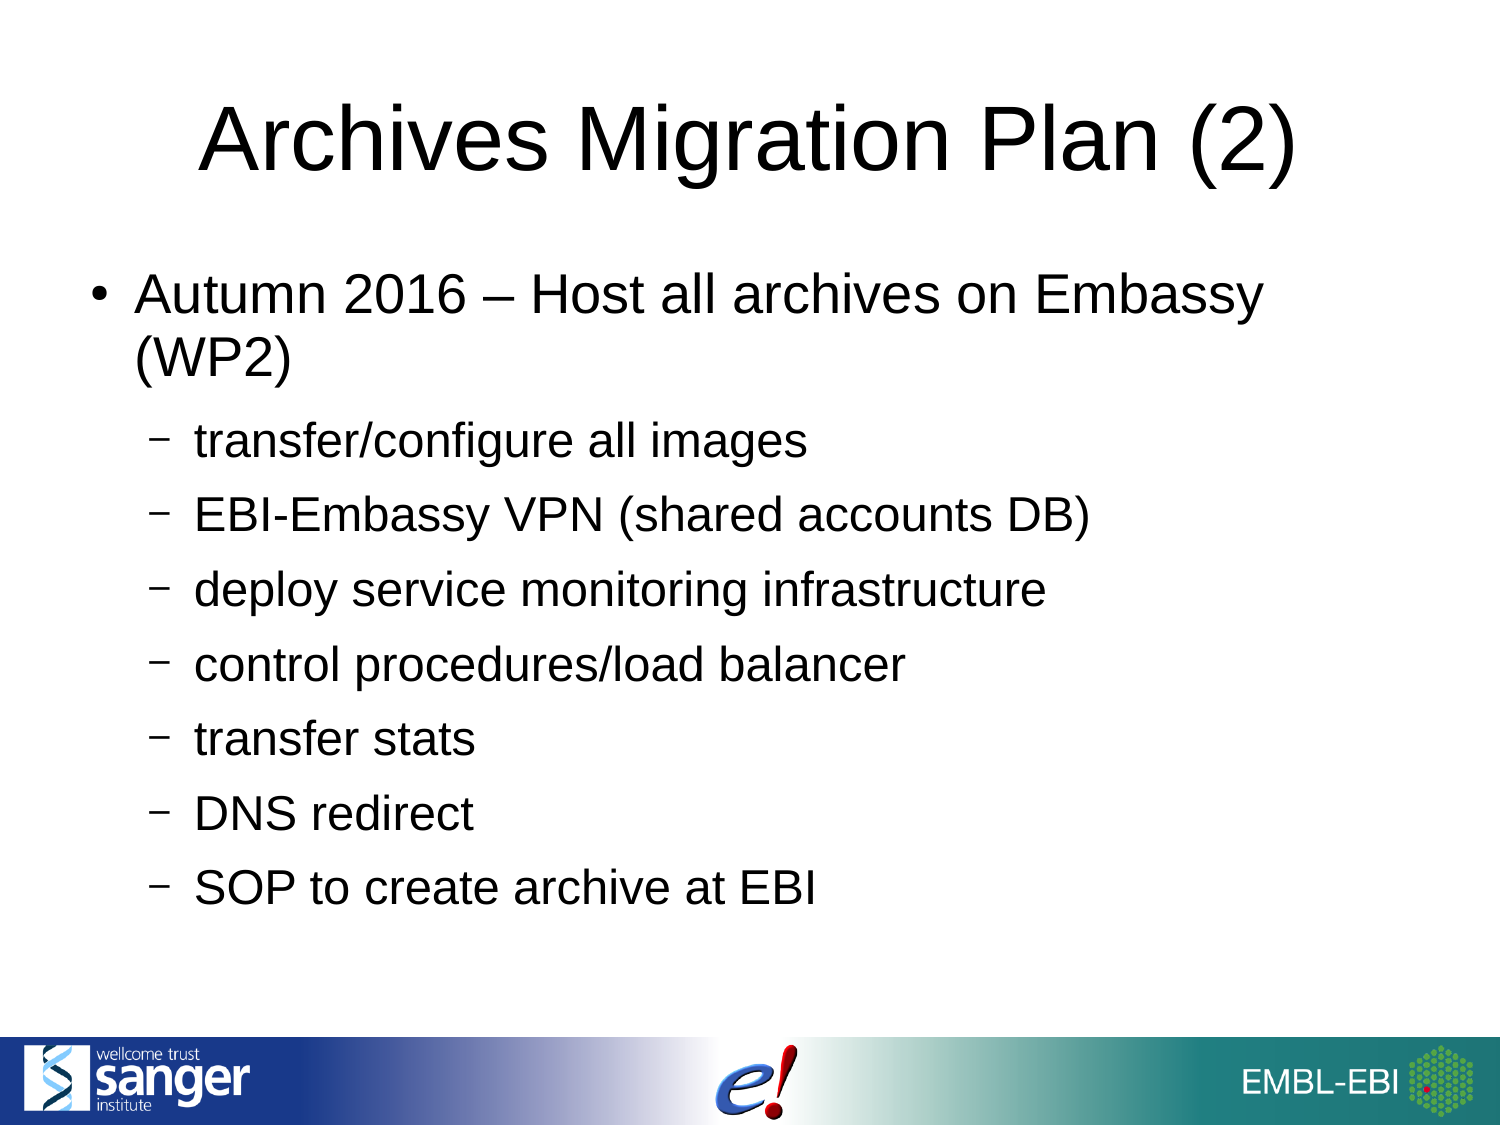

# Archives Migration Plan (2)
Autumn 2016 – Host all archives on Embassy (WP2)
transfer/configure all images
EBI-Embassy VPN (shared accounts DB)
deploy service monitoring infrastructure
control procedures/load balancer
transfer stats
DNS redirect
SOP to create archive at EBI